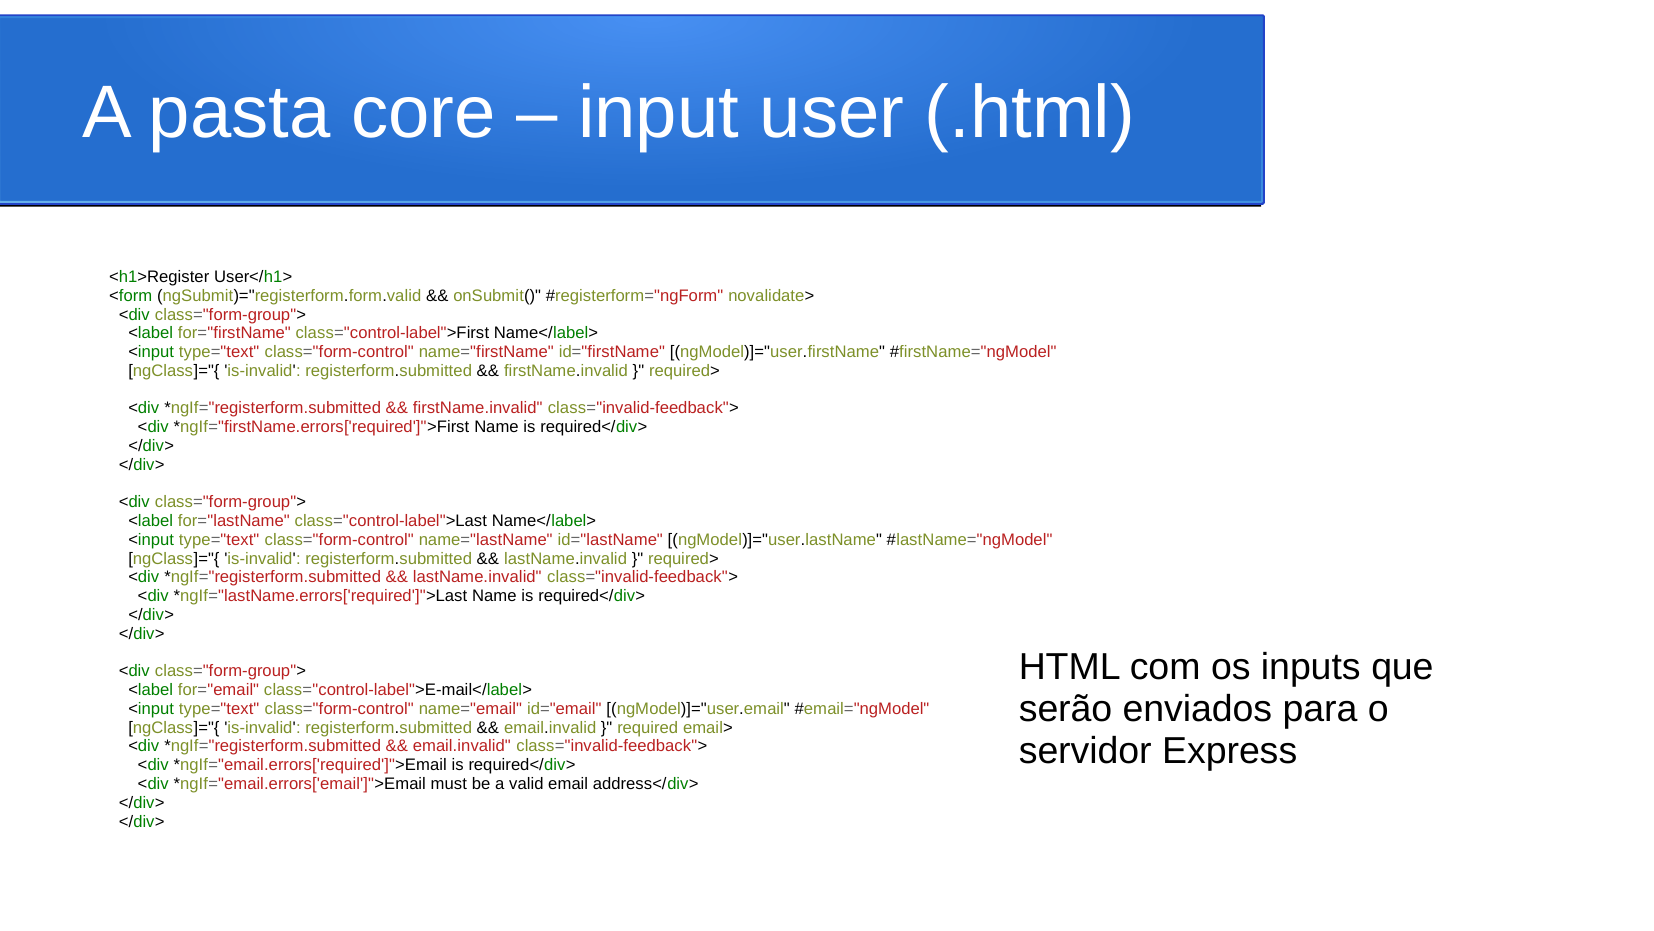

# A pasta core – input user (.html)
<h1>Register User</h1>
<form (ngSubmit)="registerform.form.valid && onSubmit()" #registerform="ngForm" novalidate>
 <div class="form-group">
 <label for="firstName" class="control-label">First Name</label>
 <input type="text" class="form-control" name="firstName" id="firstName" [(ngModel)]="user.firstName" #firstName="ngModel"
 [ngClass]="{ 'is-invalid': registerform.submitted && firstName.invalid }" required>
 <div *ngIf="registerform.submitted && firstName.invalid" class="invalid-feedback">
 <div *ngIf="firstName.errors['required']">First Name is required</div>
 </div>
 </div>
 <div class="form-group">
 <label for="lastName" class="control-label">Last Name</label>
 <input type="text" class="form-control" name="lastName" id="lastName" [(ngModel)]="user.lastName" #lastName="ngModel"
 [ngClass]="{ 'is-invalid': registerform.submitted && lastName.invalid }" required>
 <div *ngIf="registerform.submitted && lastName.invalid" class="invalid-feedback">
 <div *ngIf="lastName.errors['required']">Last Name is required</div>
 </div>
 </div>
 <div class="form-group">
 <label for="email" class="control-label">E-mail</label>
 <input type="text" class="form-control" name="email" id="email" [(ngModel)]="user.email" #email="ngModel"
 [ngClass]="{ 'is-invalid': registerform.submitted && email.invalid }" required email>
 <div *ngIf="registerform.submitted && email.invalid" class="invalid-feedback">
 <div *ngIf="email.errors['required']">Email is required</div>
 <div *ngIf="email.errors['email']">Email must be a valid email address</div>
 </div>
 </div>
HTML com os inputs que serão enviados para o servidor Express